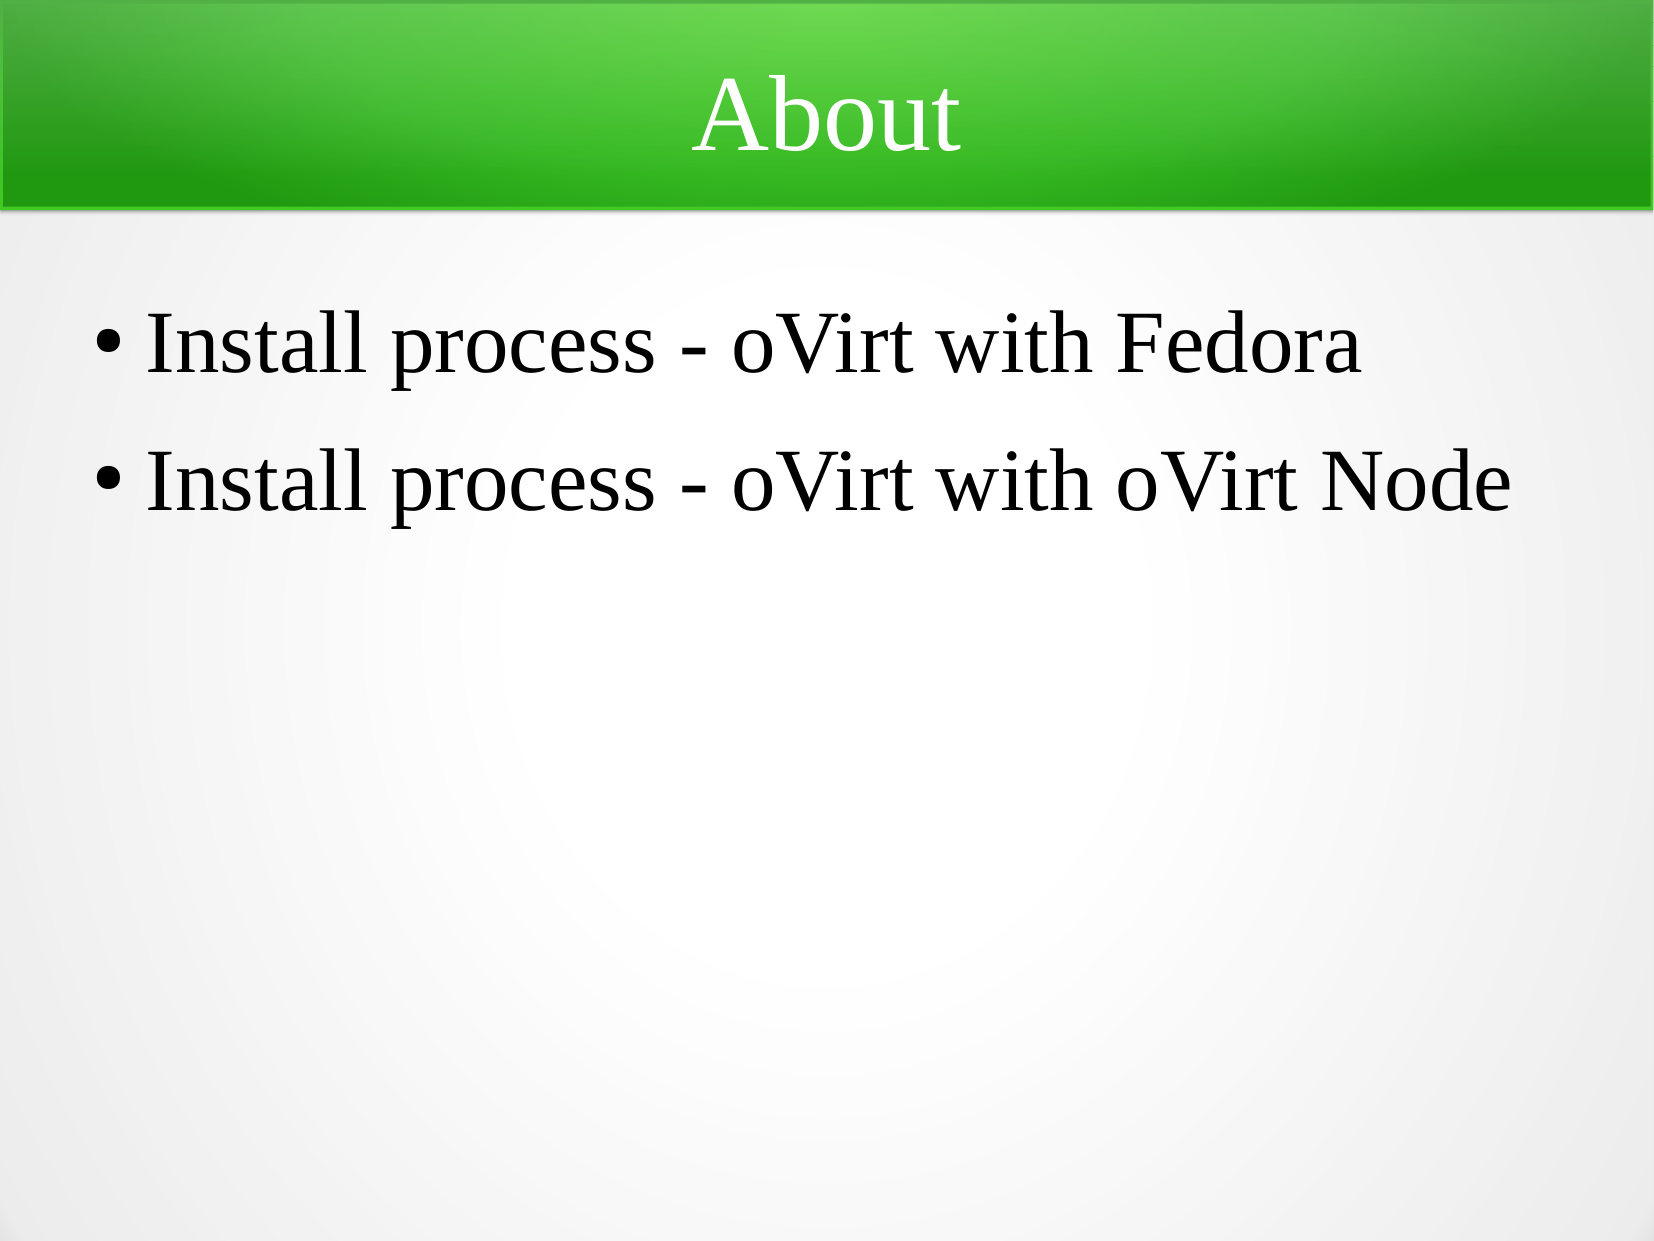

# About
Install process - oVirt with Fedora
Install process - oVirt with oVirt Node